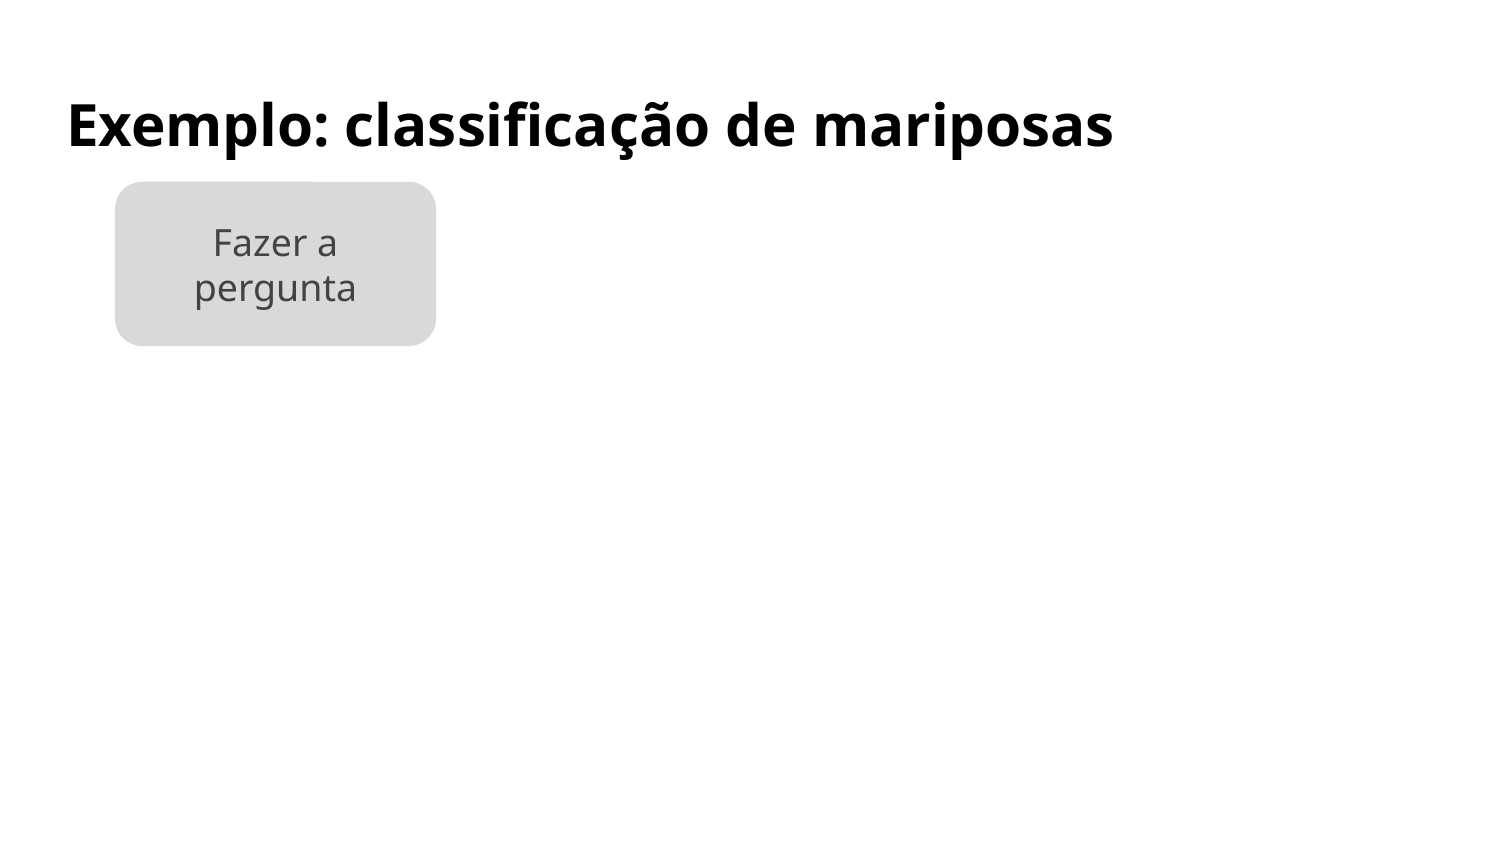

# Exemplo: classificação de mariposas
Fazer a pergunta